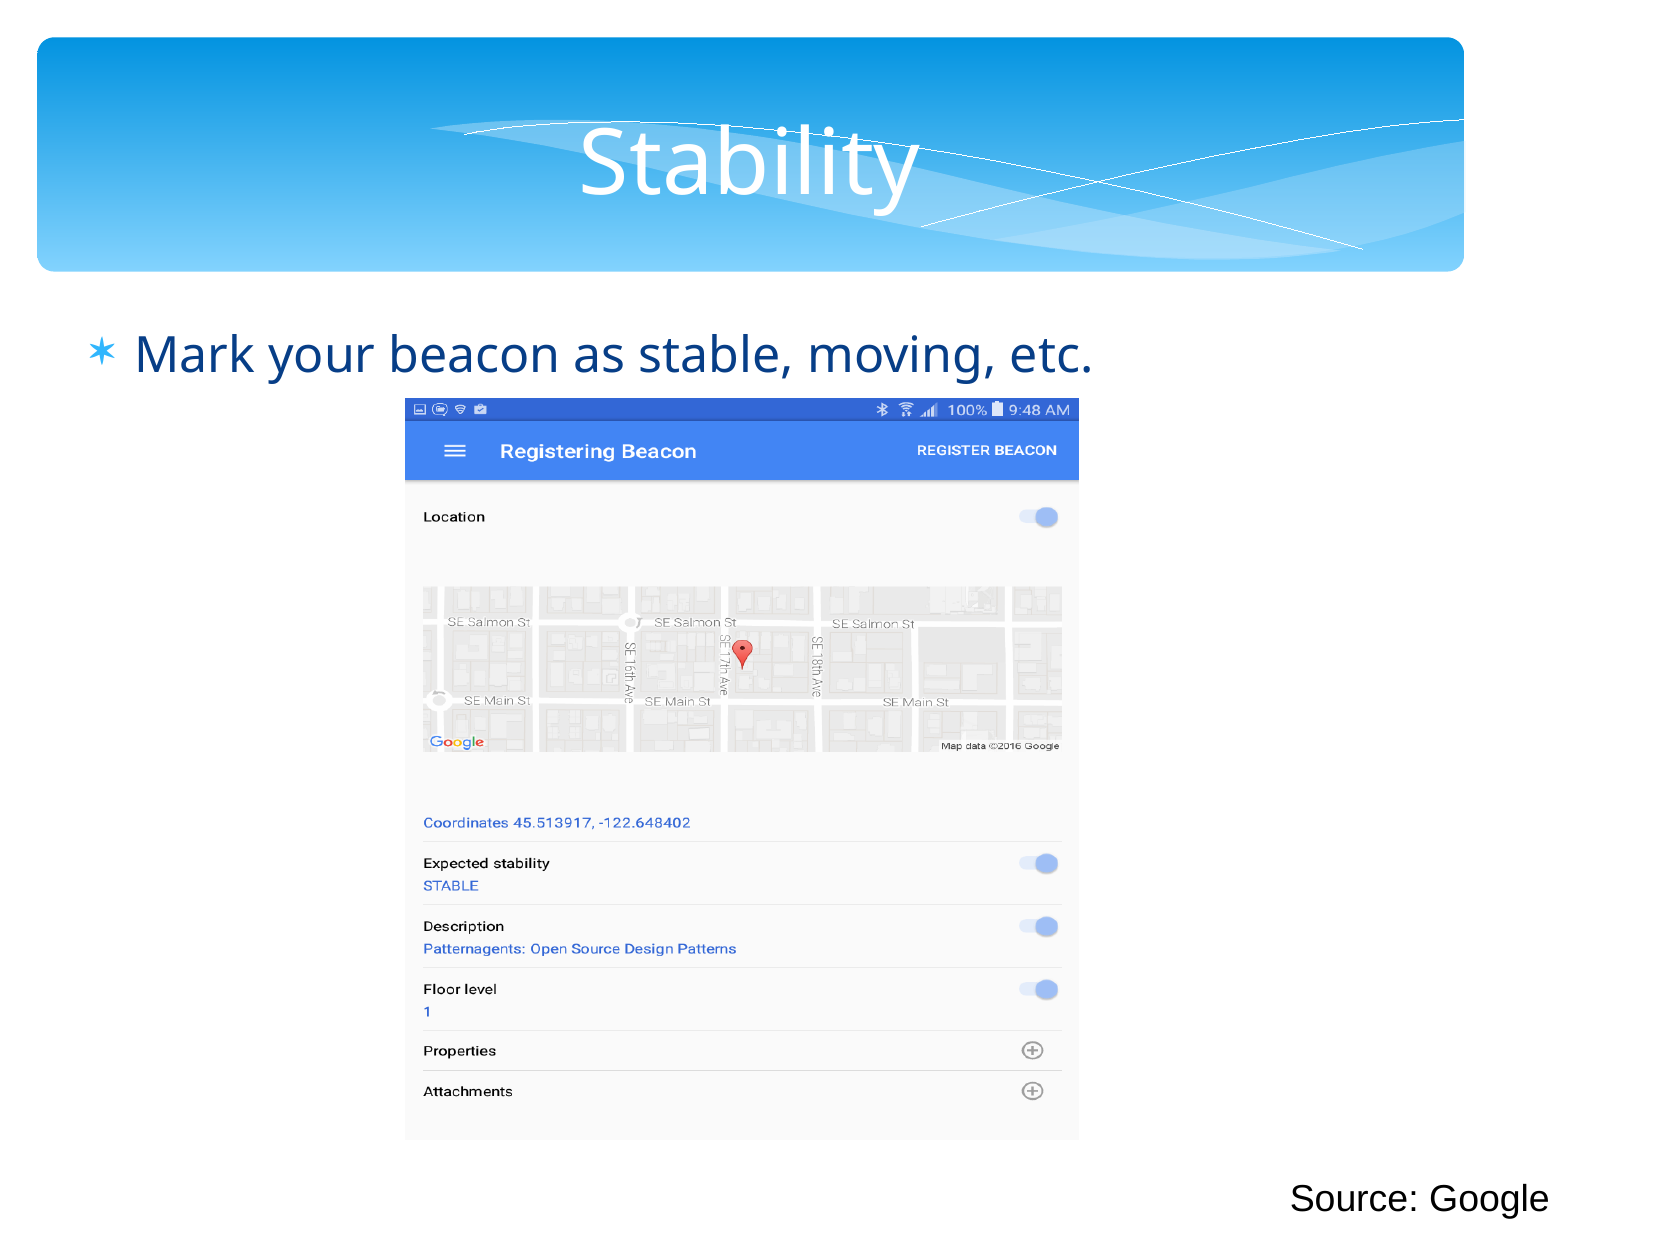

# Stability
Mark your beacon as stable, moving, etc.
Source: Google